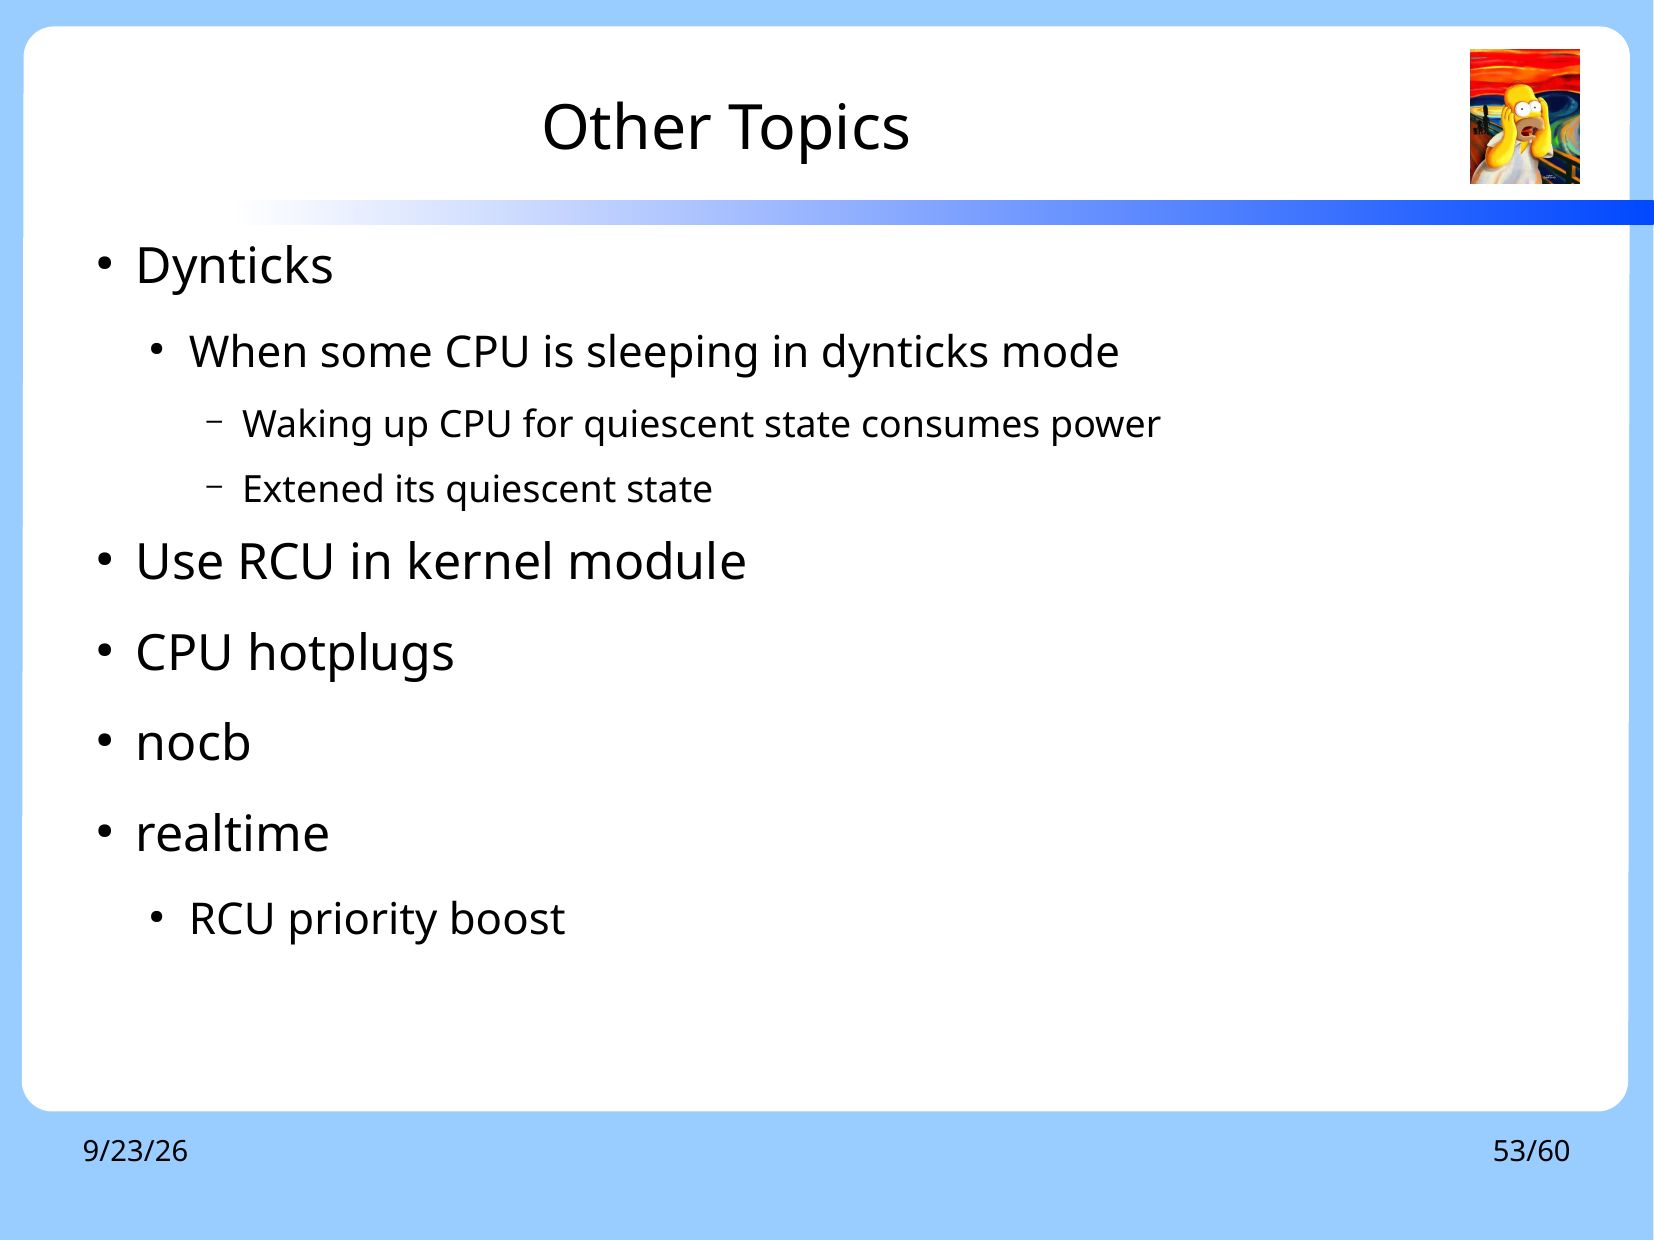

# Other Topics
Dynticks
When some CPU is sleeping in dynticks mode
Waking up CPU for quiescent state consumes power
Extened its quiescent state
Use RCU in kernel module
CPU hotplugs
nocb
realtime
RCU priority boost
53